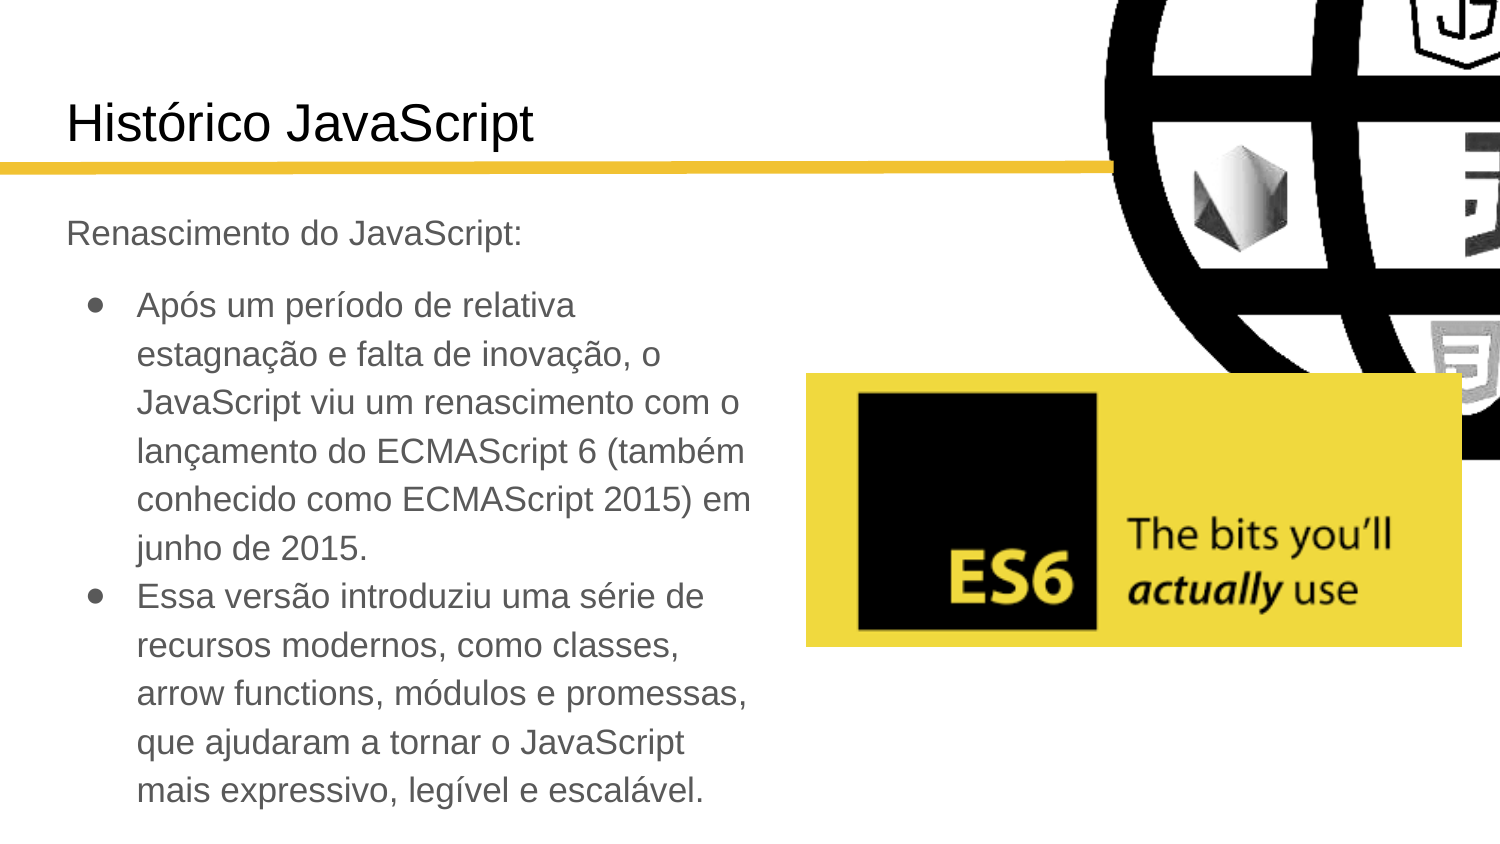

# Histórico JavaScript
Renascimento do JavaScript:
Após um período de relativa estagnação e falta de inovação, o JavaScript viu um renascimento com o lançamento do ECMAScript 6 (também conhecido como ECMAScript 2015) em junho de 2015.
Essa versão introduziu uma série de recursos modernos, como classes, arrow functions, módulos e promessas, que ajudaram a tornar o JavaScript mais expressivo, legível e escalável.